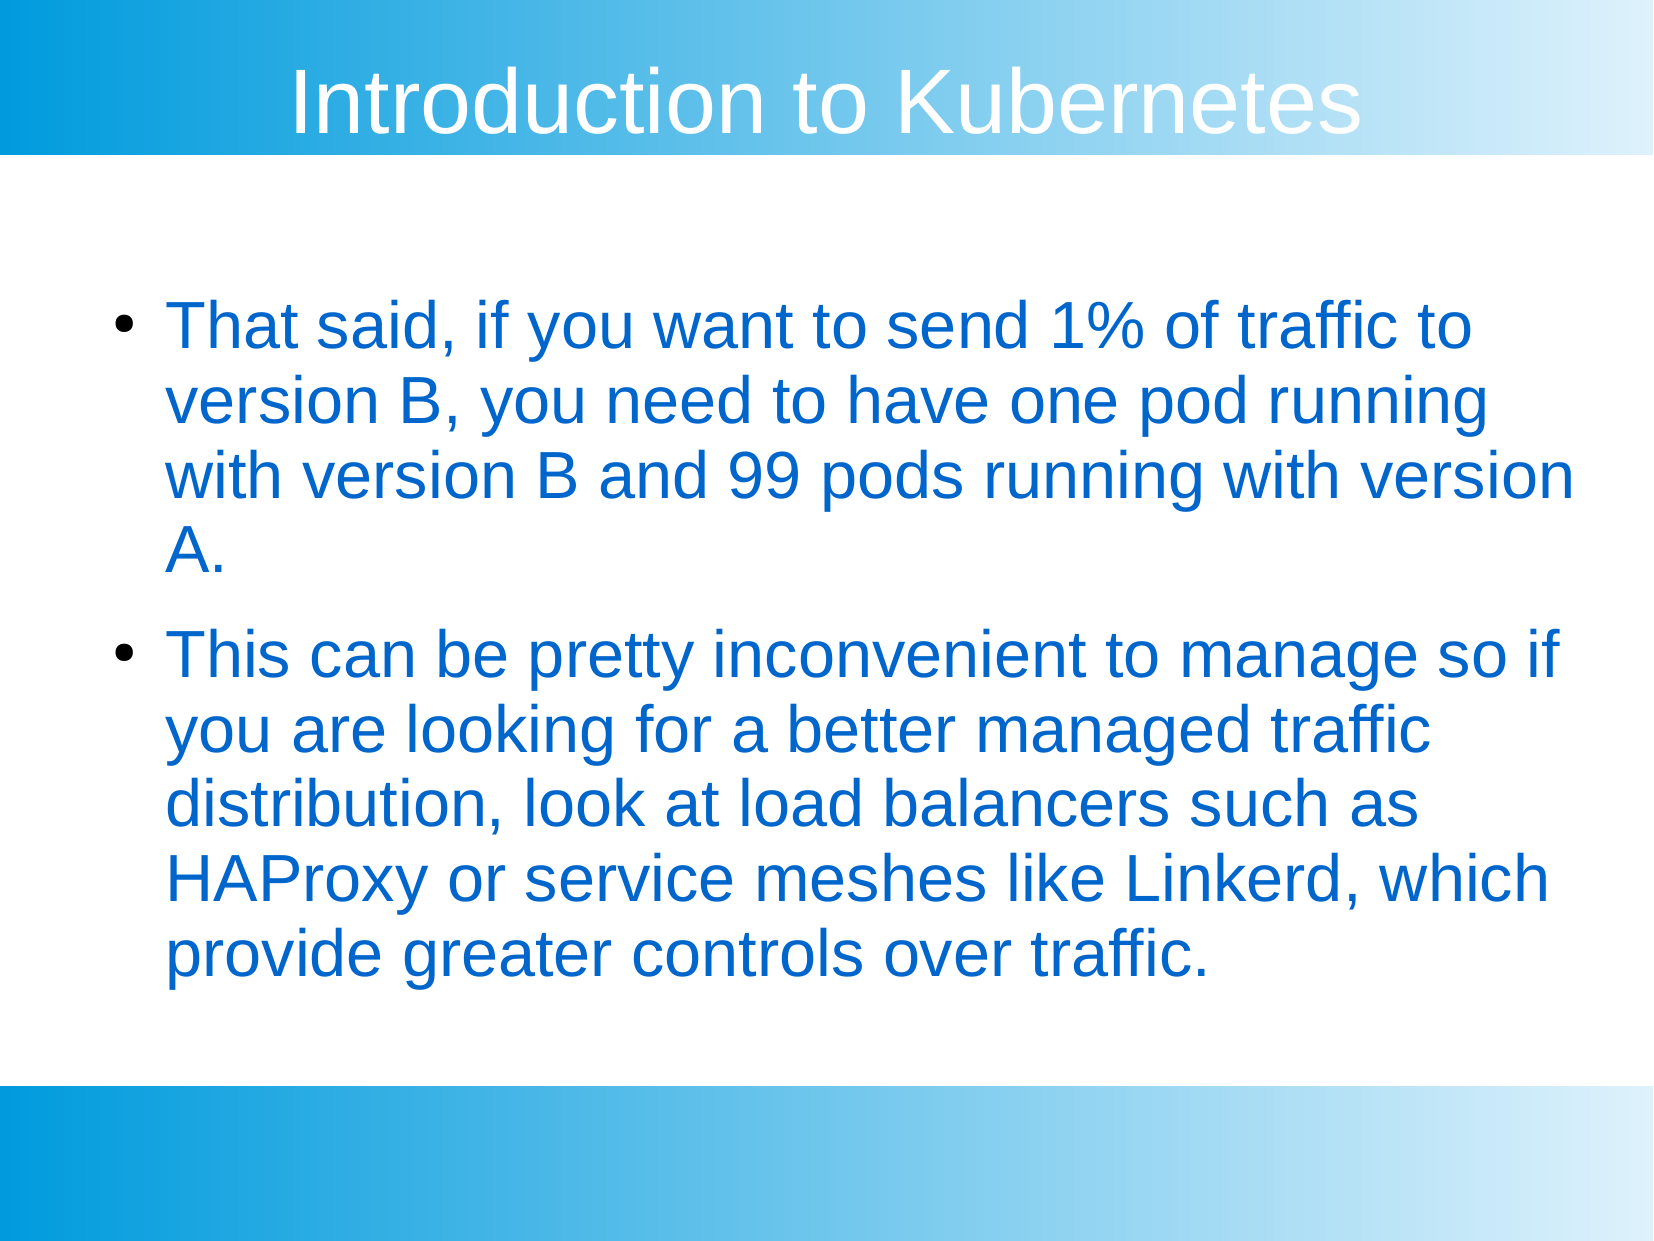

# Introduction to Kubernetes
That said, if you want to send 1% of traffic to version B, you need to have one pod running with version B and 99 pods running with version A.
This can be pretty inconvenient to manage so if you are looking for a better managed traffic distribution, look at load balancers such as HAProxy or service meshes like Linkerd, which provide greater controls over traffic.